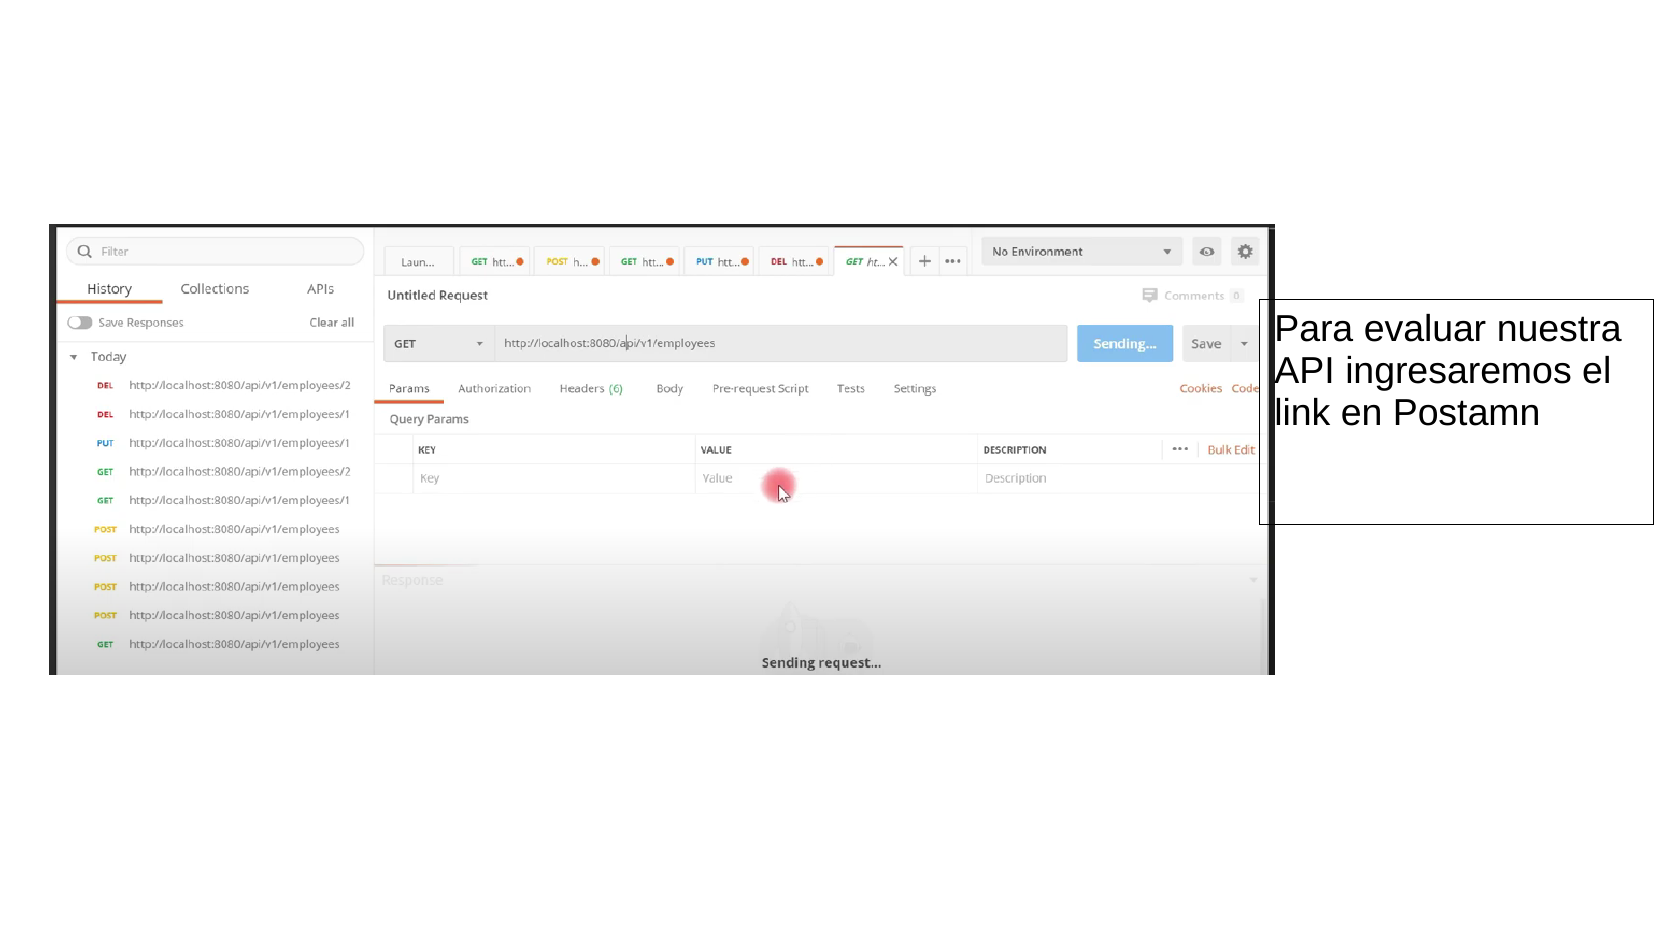

#
Para evaluar nuestra API ingresaremos el link en Postamn